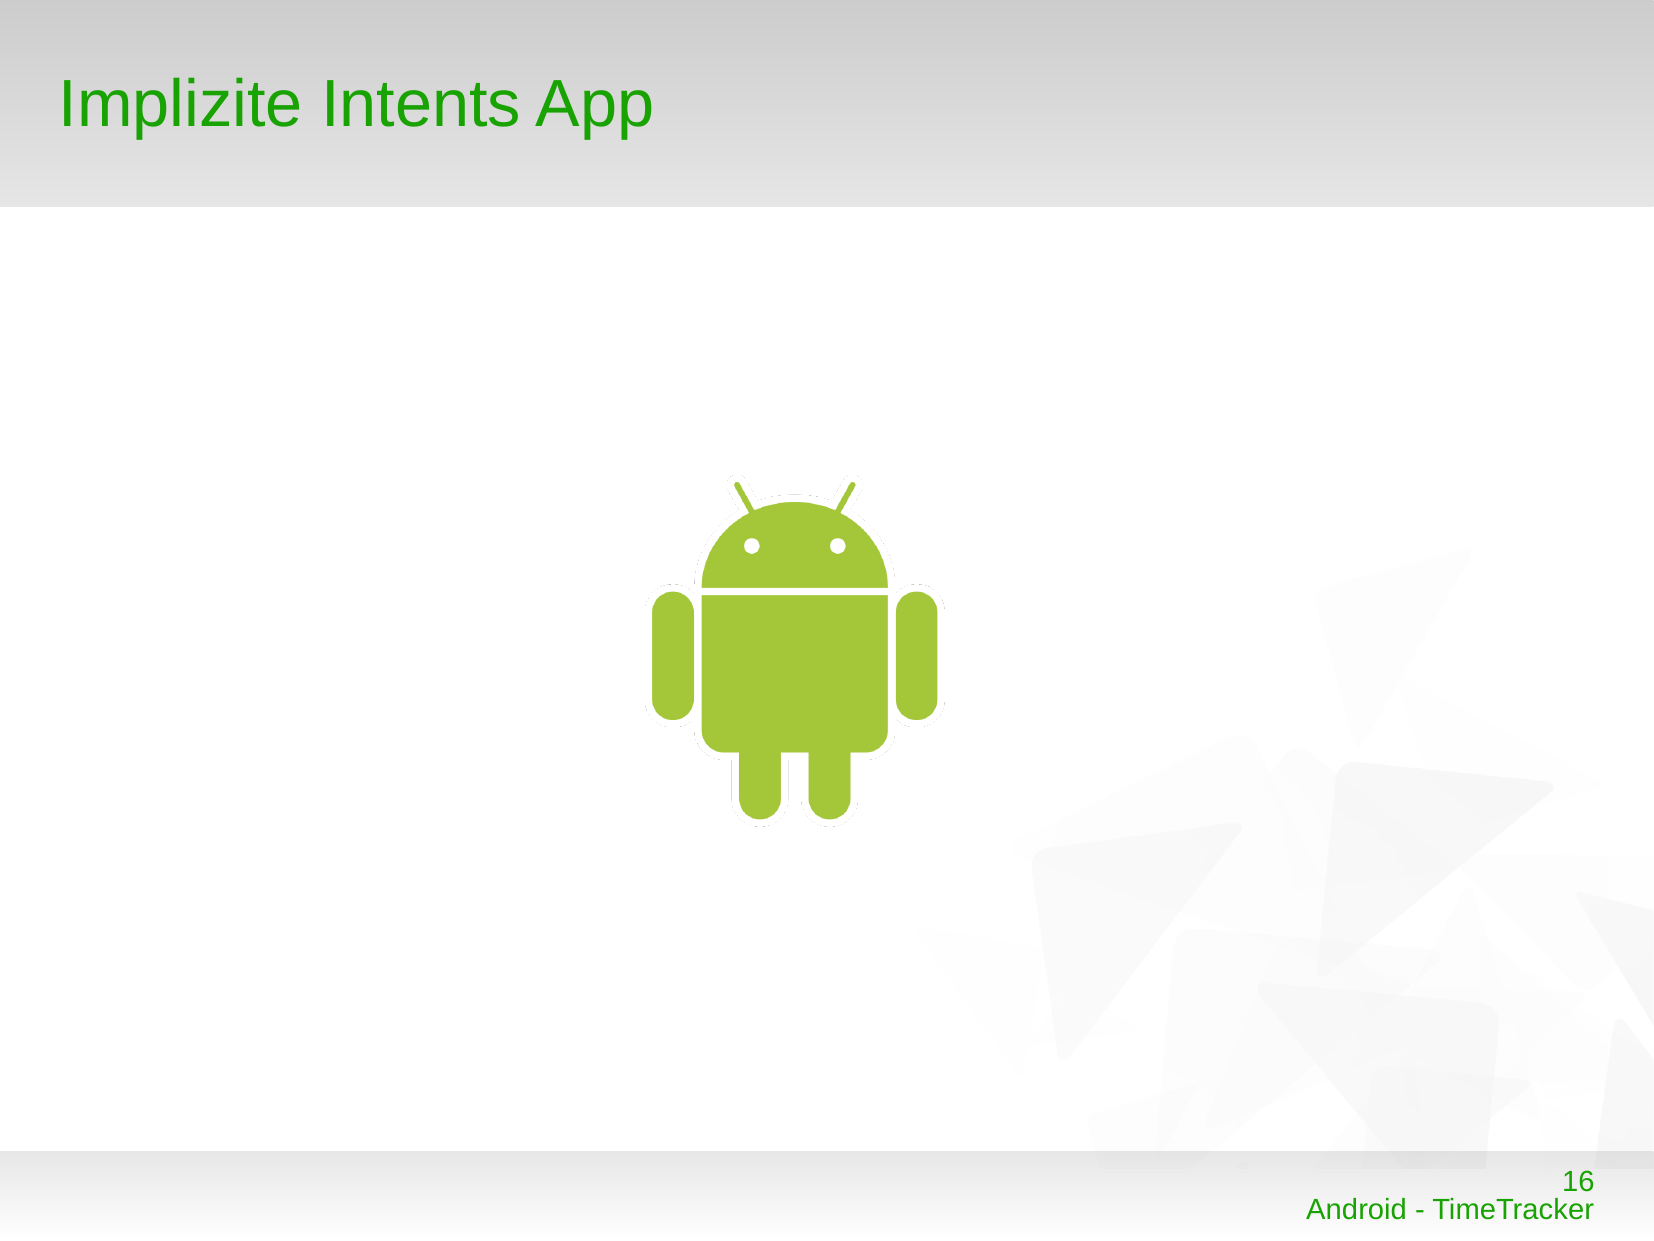

# Implizite Intents App
16
Android - TimeTracker